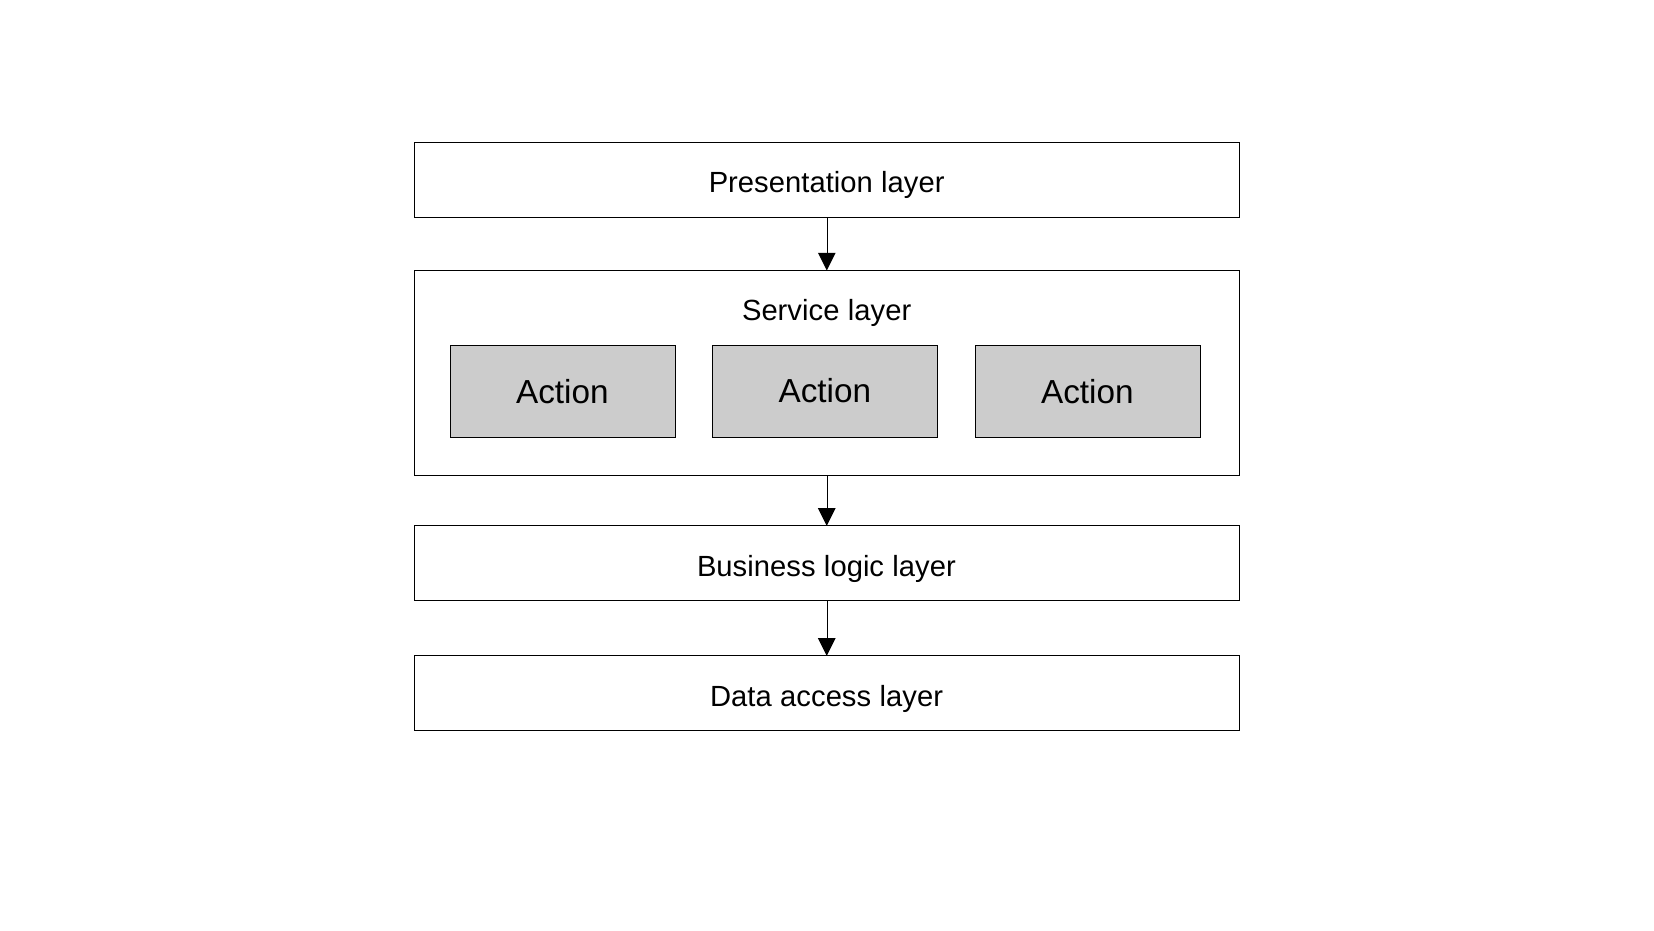

Presentation layer
Service layer
Action
Action
Action
Business logic layer
Data access layer